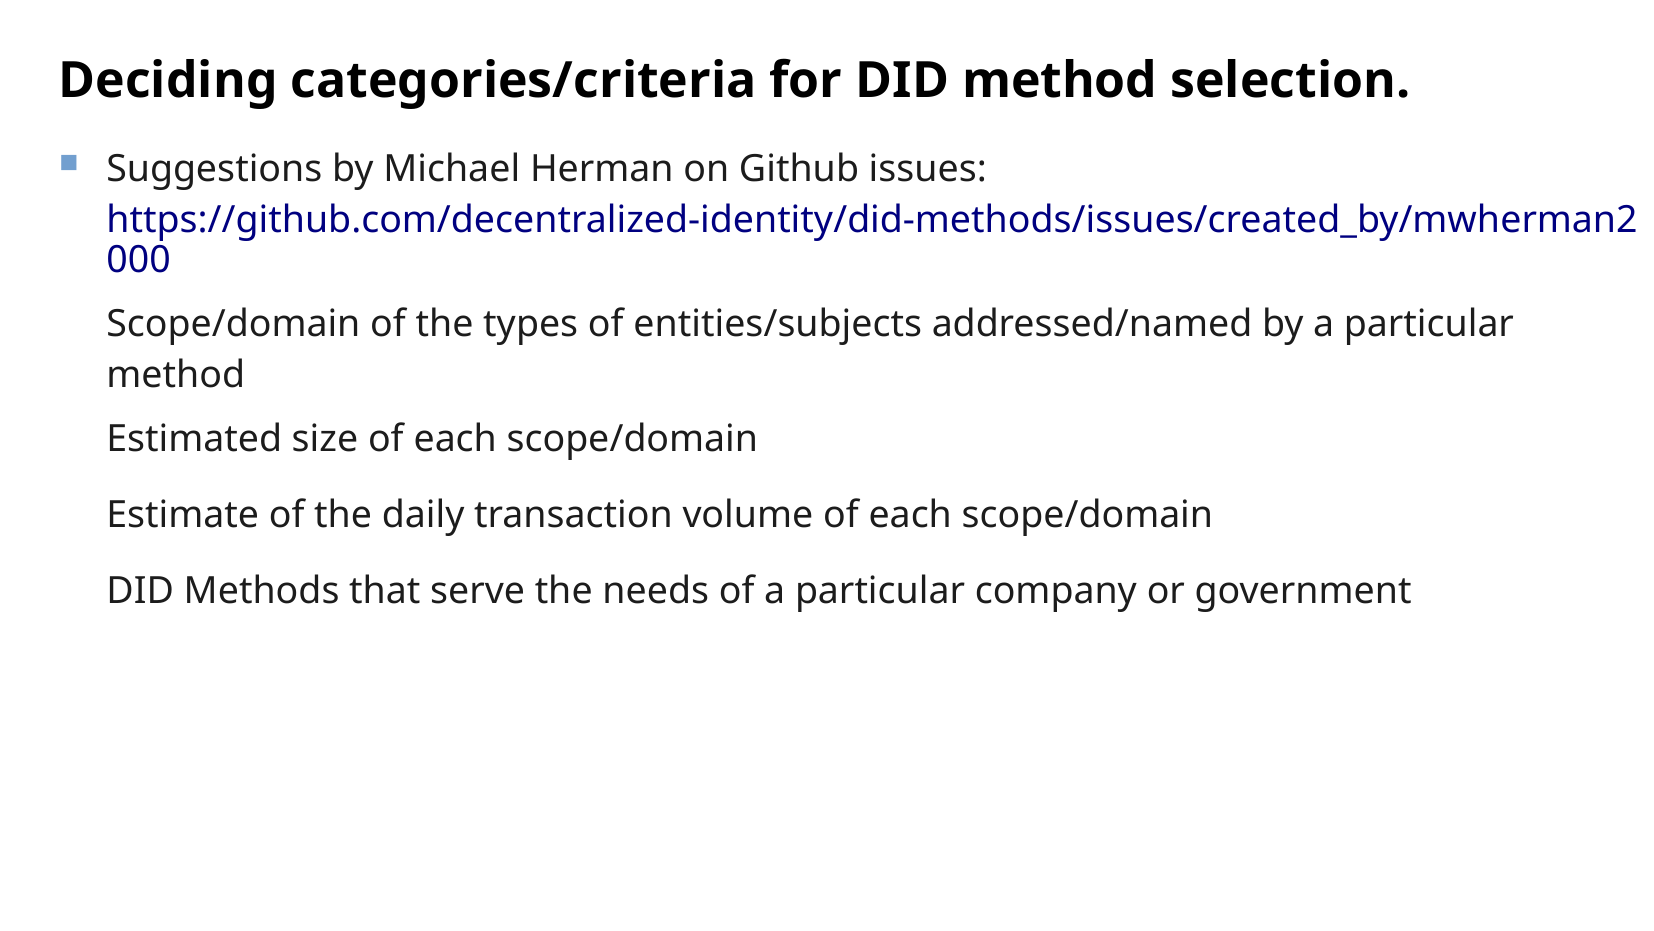

# Deciding categories/criteria for DID method selection.
Suggestions by Michael Herman on Github issues:
https://github.com/decentralized-identity/did-methods/issues/created_by/mwherman2000
Scope/domain of the types of entities/subjects addressed/named by a particular method
Estimated size of each scope/domain
Estimate of the daily transaction volume of each scope/domain
DID Methods that serve the needs of a particular company or government